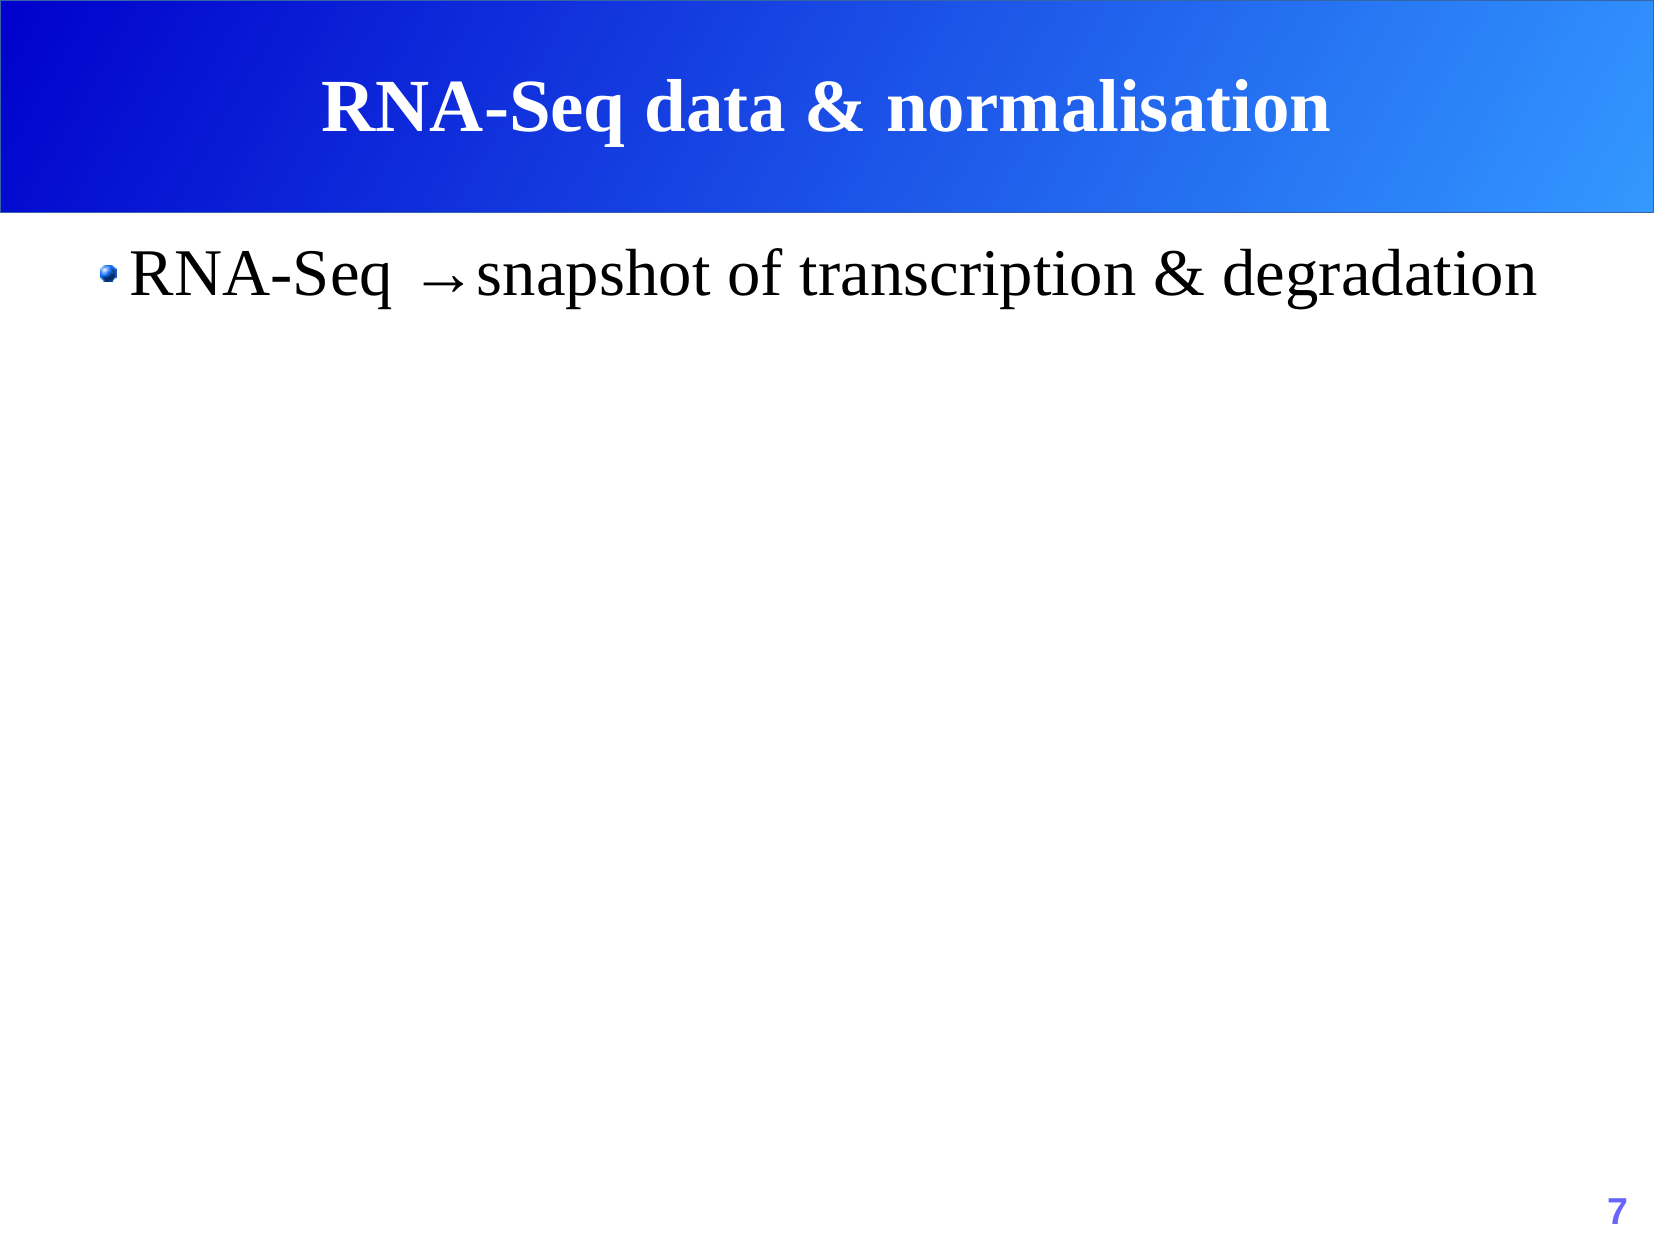

# RNA-Seq data & normalisation
RNA-Seq →snapshot of transcription & degradation
7